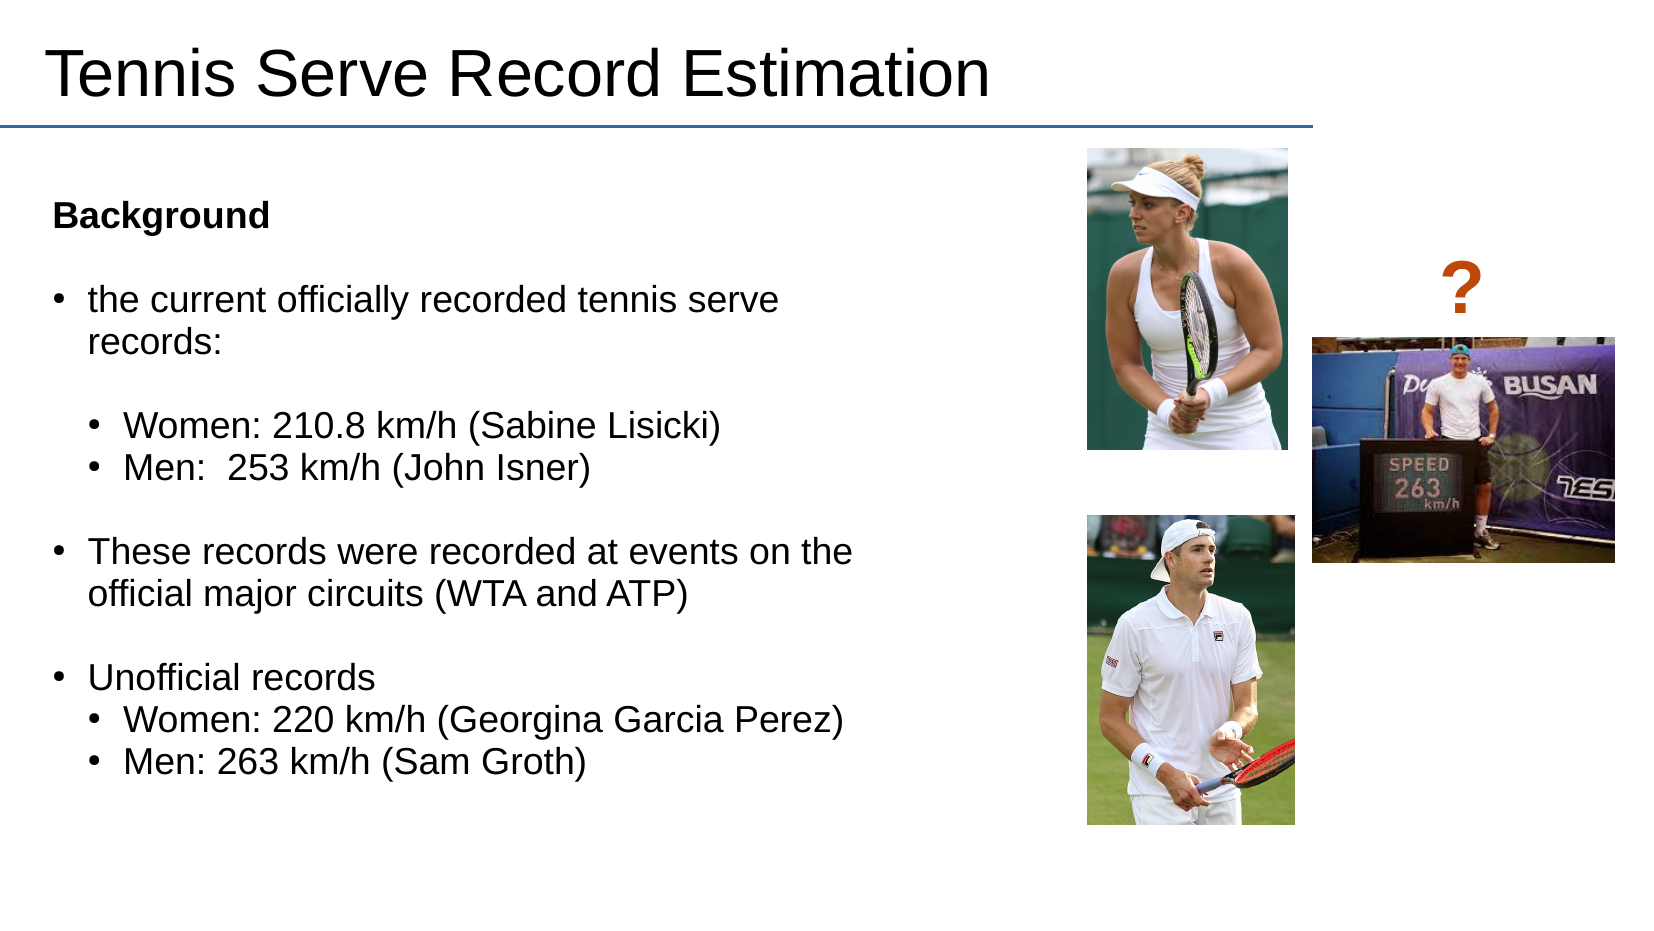

# Tennis Serve Record Estimation
Background
the current officially recorded tennis serve records:
Women: 210.8 km/h (Sabine Lisicki)
Men: 253 km/h (John Isner)
These records were recorded at events on the official major circuits (WTA and ATP)
Unofficial records
Women: 220 km/h (Georgina Garcia Perez)
Men: 263 km/h (Sam Groth)
?